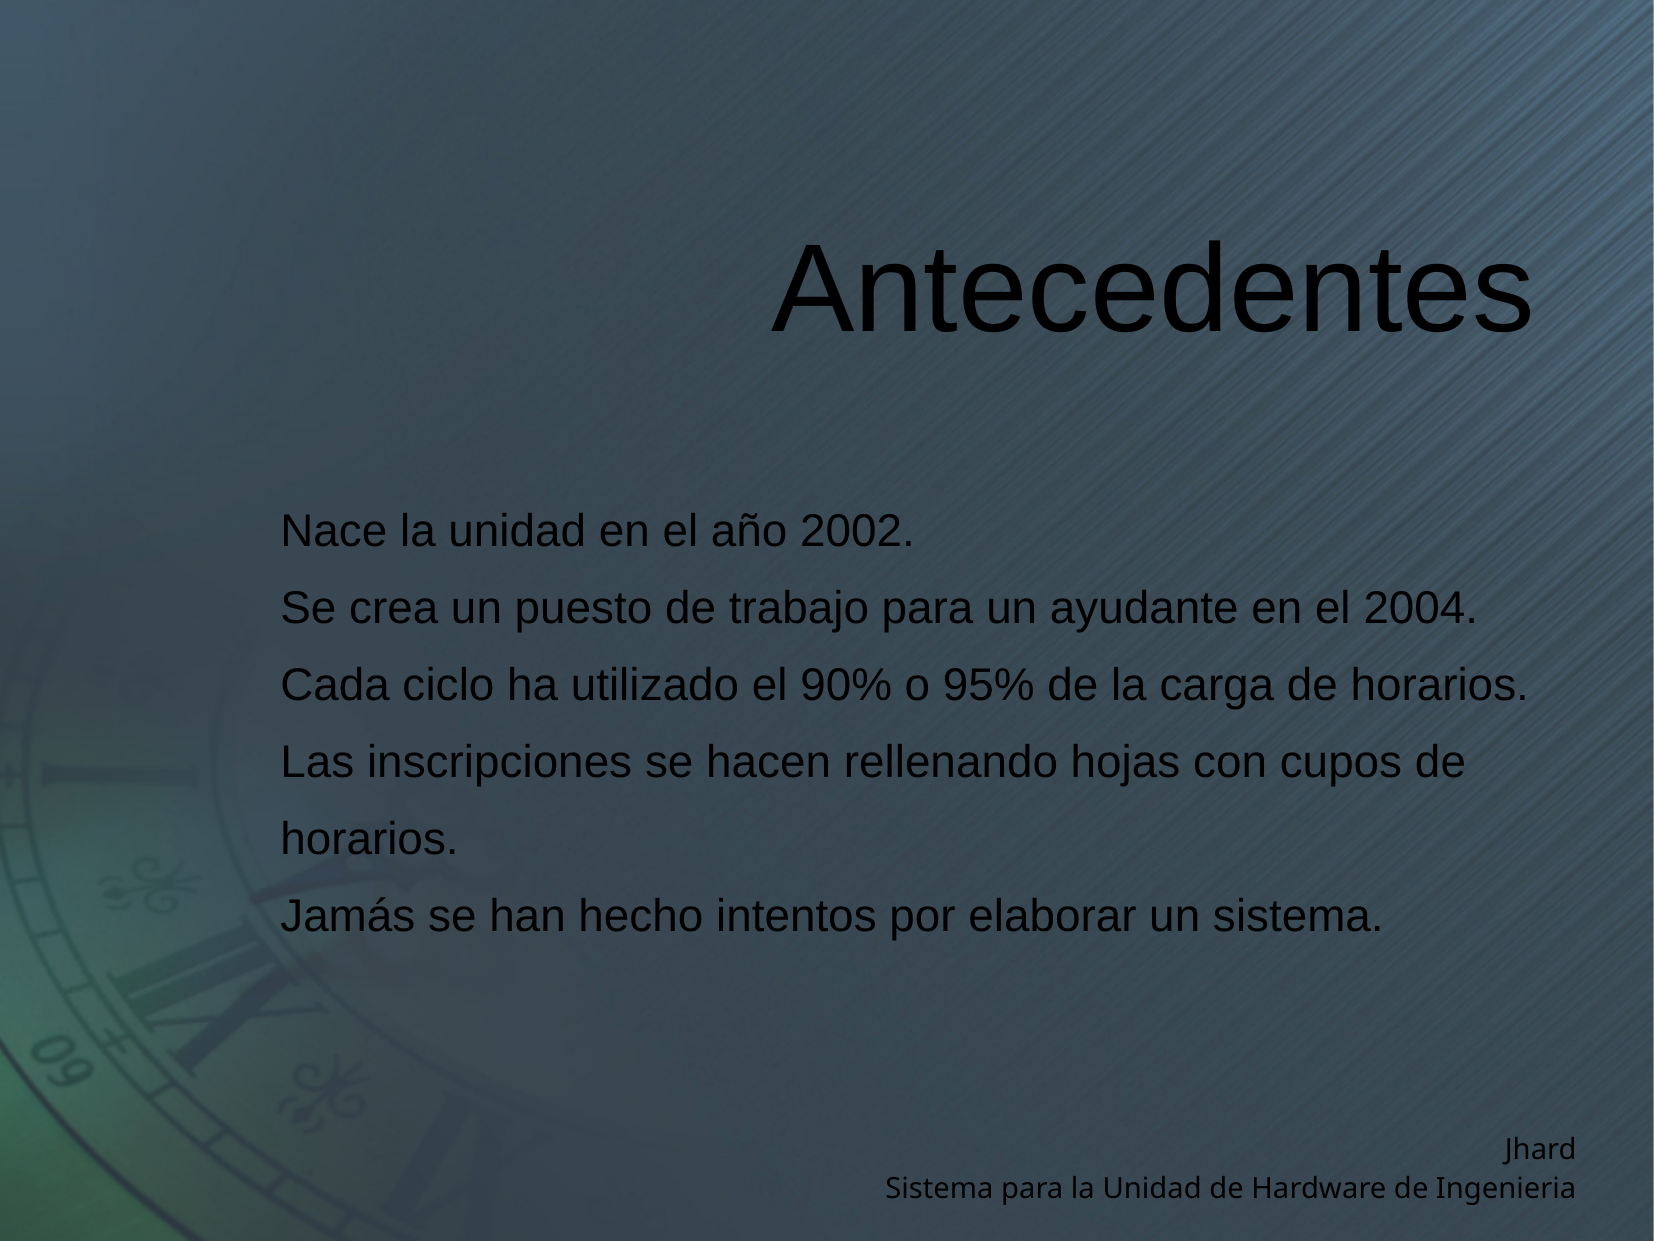

# Antecedentes
Nace la unidad en el año 2002.
Se crea un puesto de trabajo para un ayudante en el 2004.
Cada ciclo ha utilizado el 90% o 95% de la carga de horarios.
Las inscripciones se hacen rellenando hojas con cupos de horarios.
Jamás se han hecho intentos por elaborar un sistema.